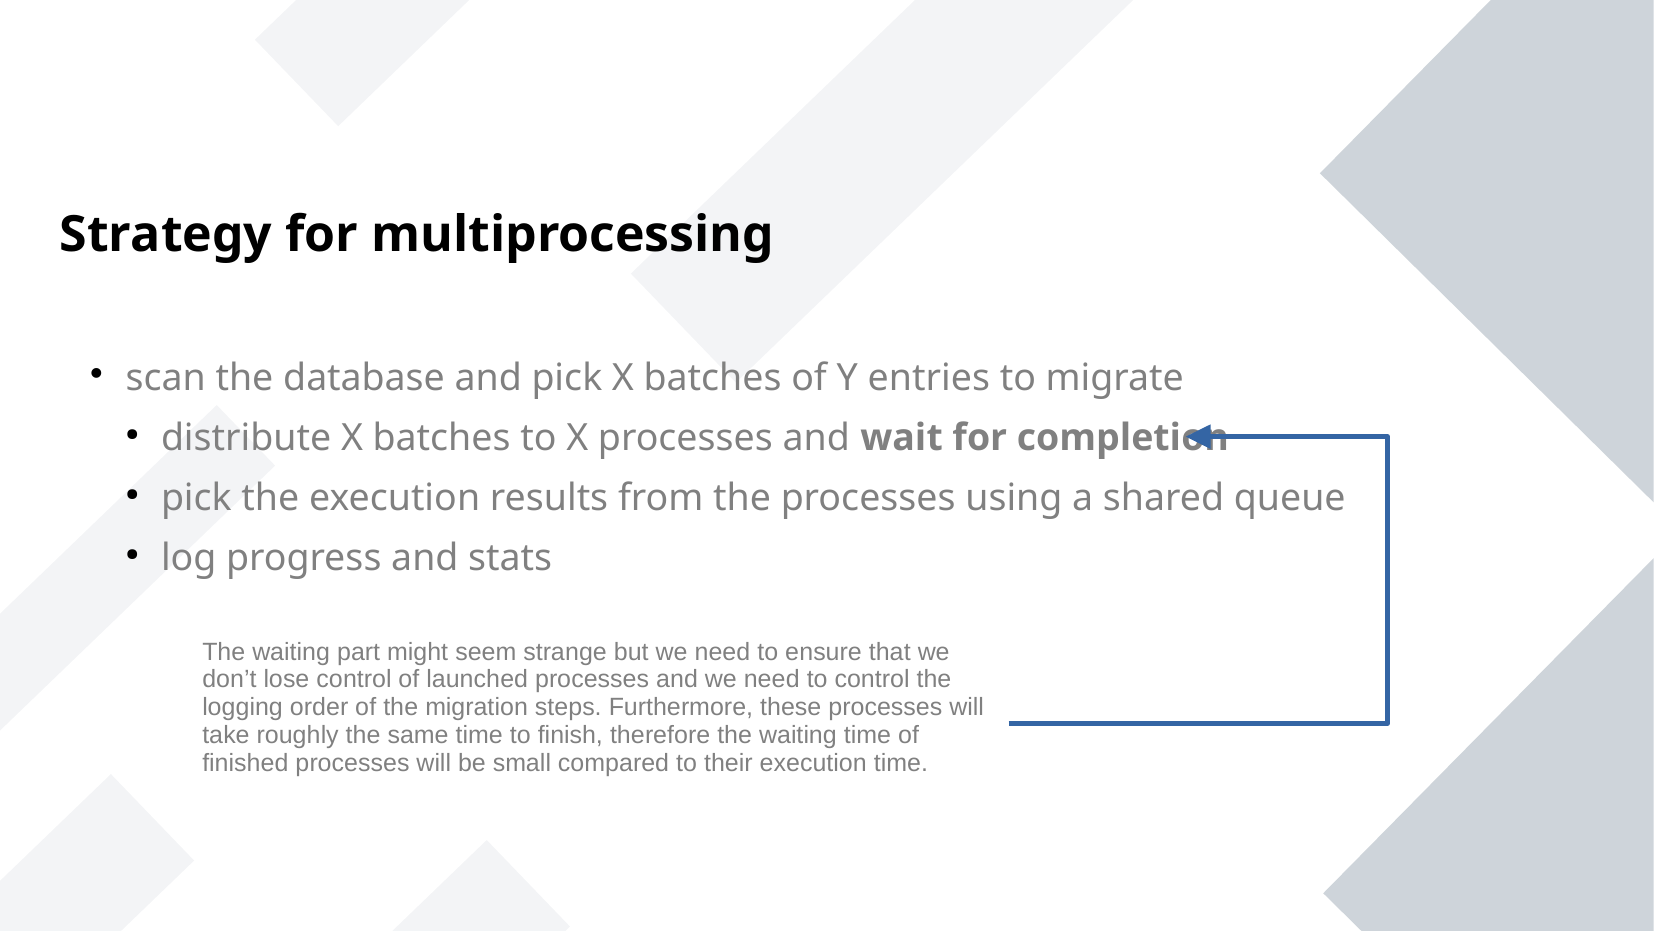

Strategy for multiprocessing
scan the database and pick X batches of Y entries to migrate
distribute X batches to X processes and wait for completion
pick the execution results from the processes using a shared queue
log progress and stats
The waiting part might seem strange but we need to ensure that we don’t lose control of launched processes and we need to control the logging order of the migration steps. Furthermore, these processes will take roughly the same time to finish, therefore the waiting time of finished processes will be small compared to their execution time.